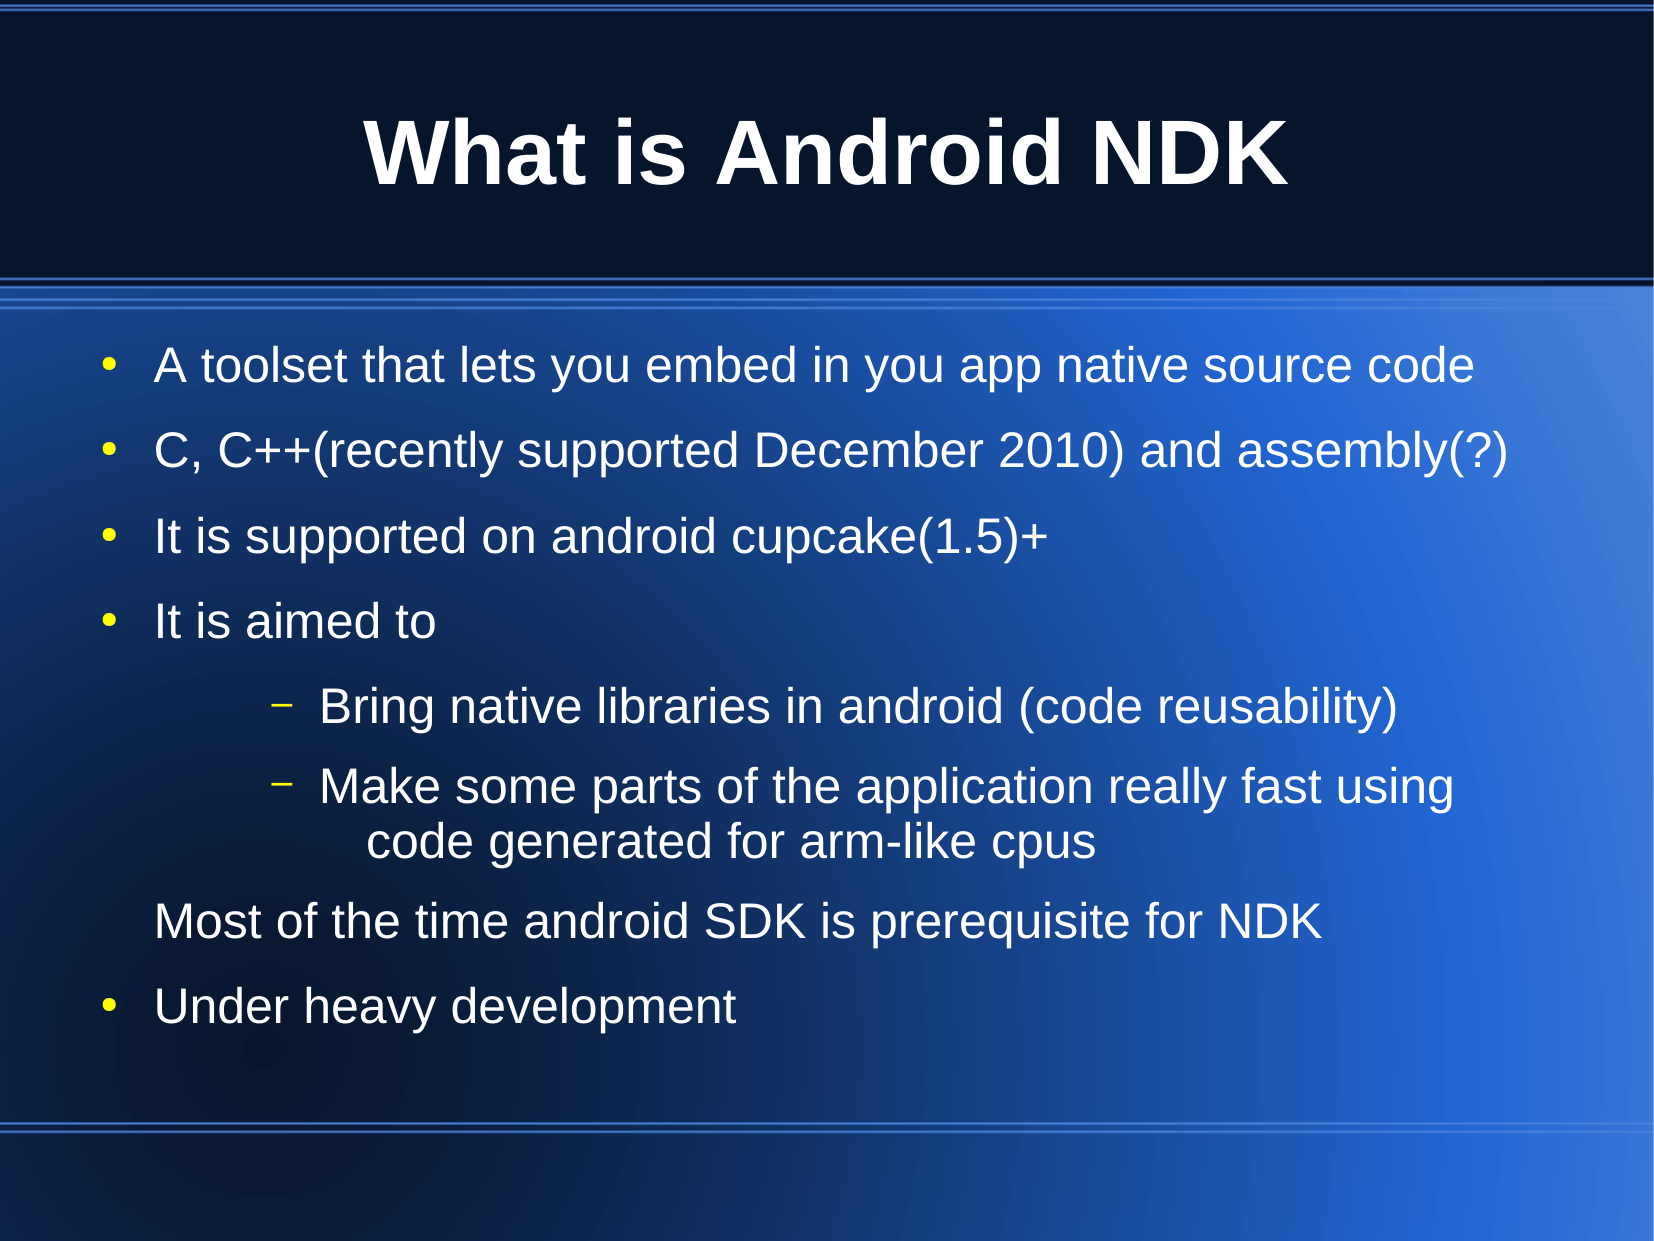

# What is Android NDK
A toolset that lets you embed in you app native source code
C, C++(recently supported December 2010) and assembly(?)
It is supported on android cupcake(1.5)+
It is aimed to
Bring native libraries in android (code reusability)
Make some parts of the application really fast using code generated for arm-like cpus
Most of the time android SDK is prerequisite for NDK
Under heavy development